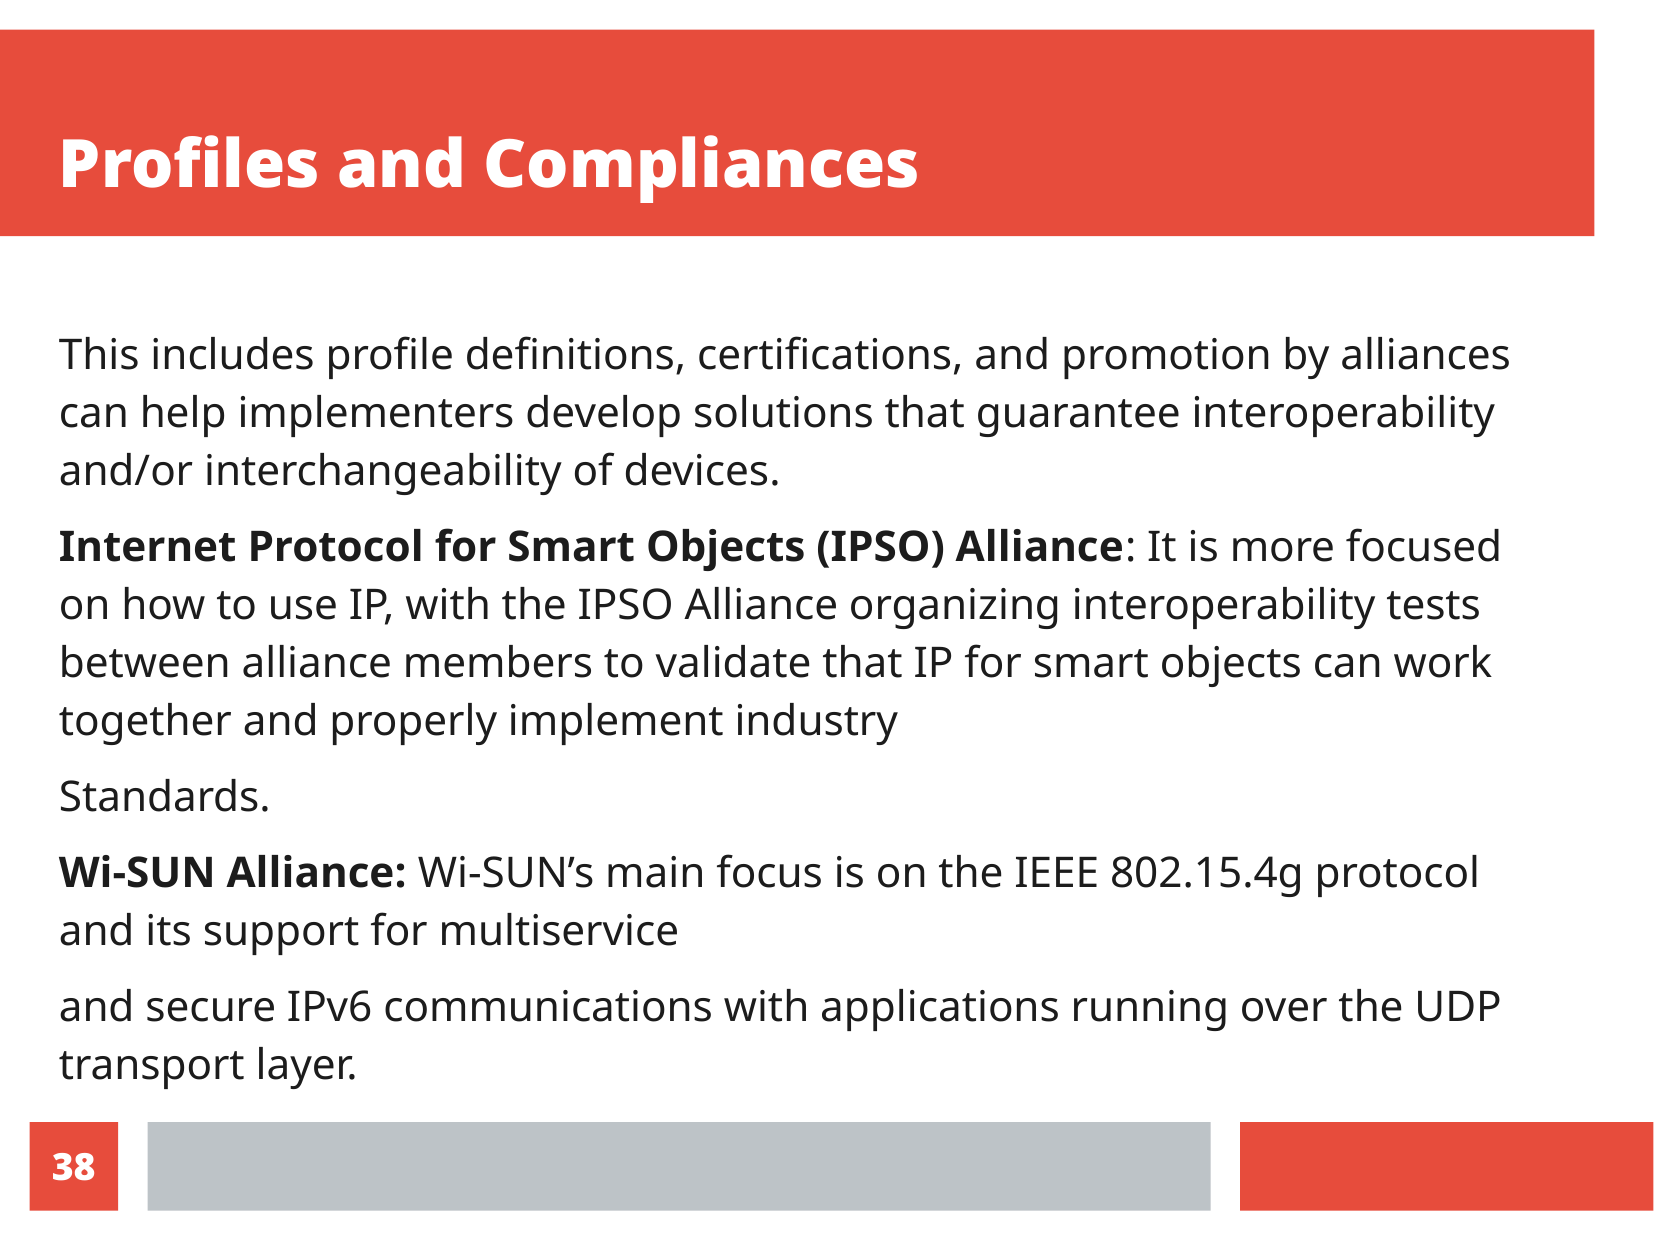

# Profiles and Compliances
This includes profile definitions, certifications, and promotion by alliances can help implementers develop solutions that guarantee interoperability and/or interchangeability of devices.
Internet Protocol for Smart Objects (IPSO) Alliance: It is more focused on how to use IP, with the IPSO Alliance organizing interoperability tests between alliance members to validate that IP for smart objects can work together and properly implement industry
Standards.
Wi-SUN Alliance: Wi-SUN’s main focus is on the IEEE 802.15.4g protocol and its support for multiservice
and secure IPv6 communications with applications running over the UDP transport layer.
38